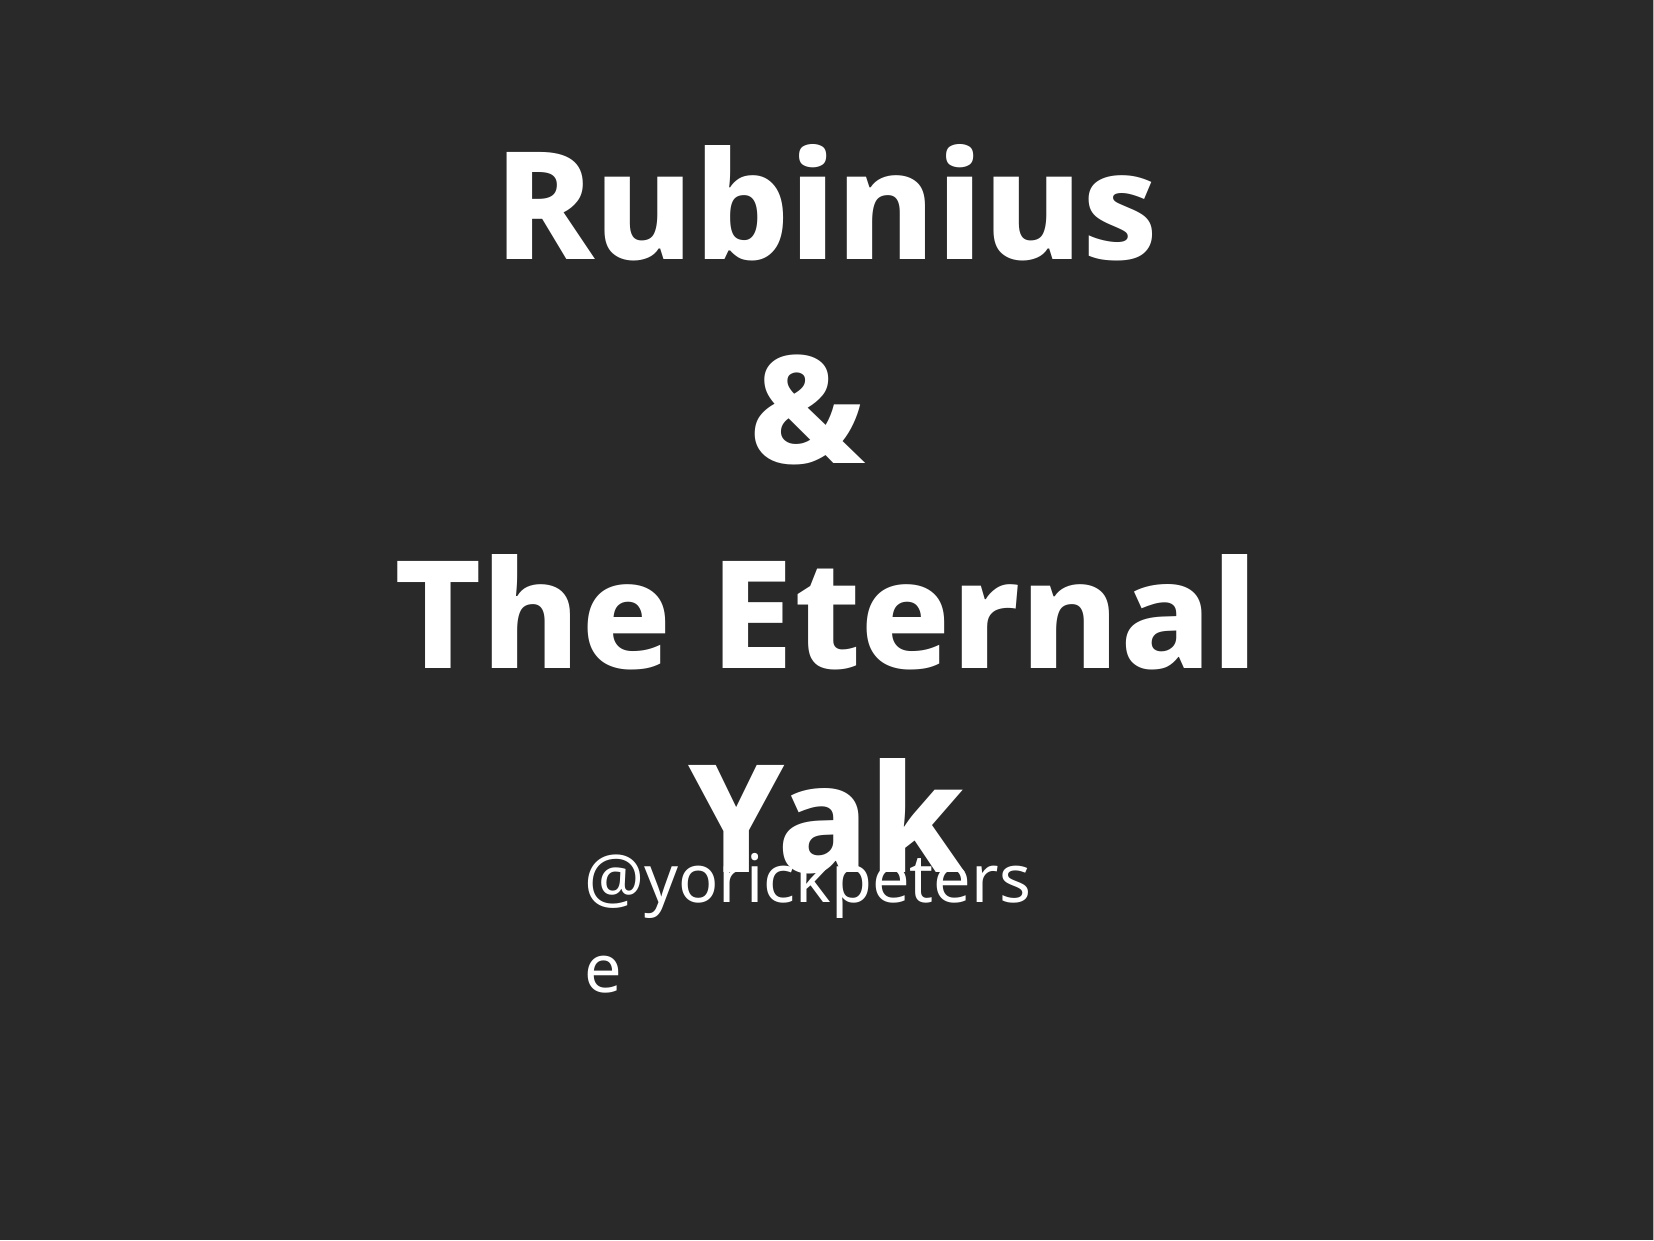

# Rubinius
&
The Eternal Yak
@yorickpeterse